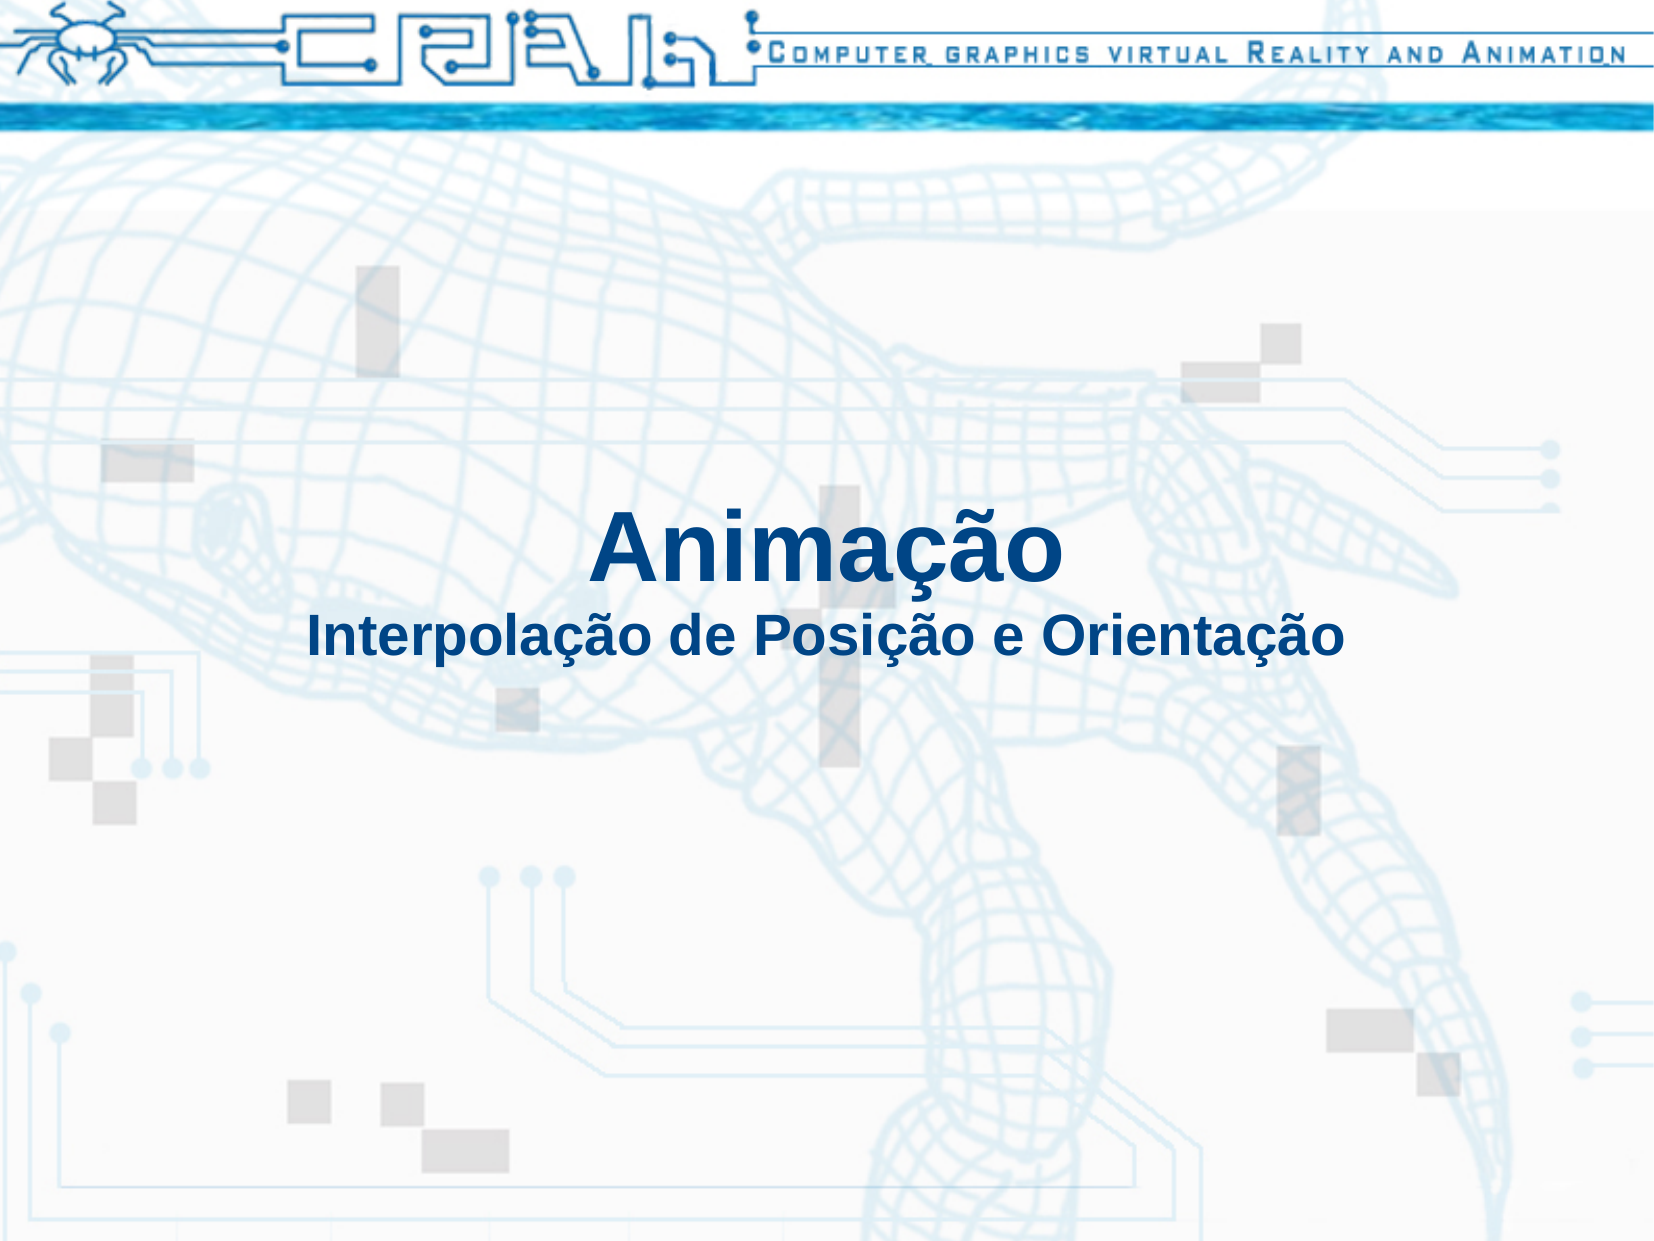

# Animação Interpolação de Posição e Orientação